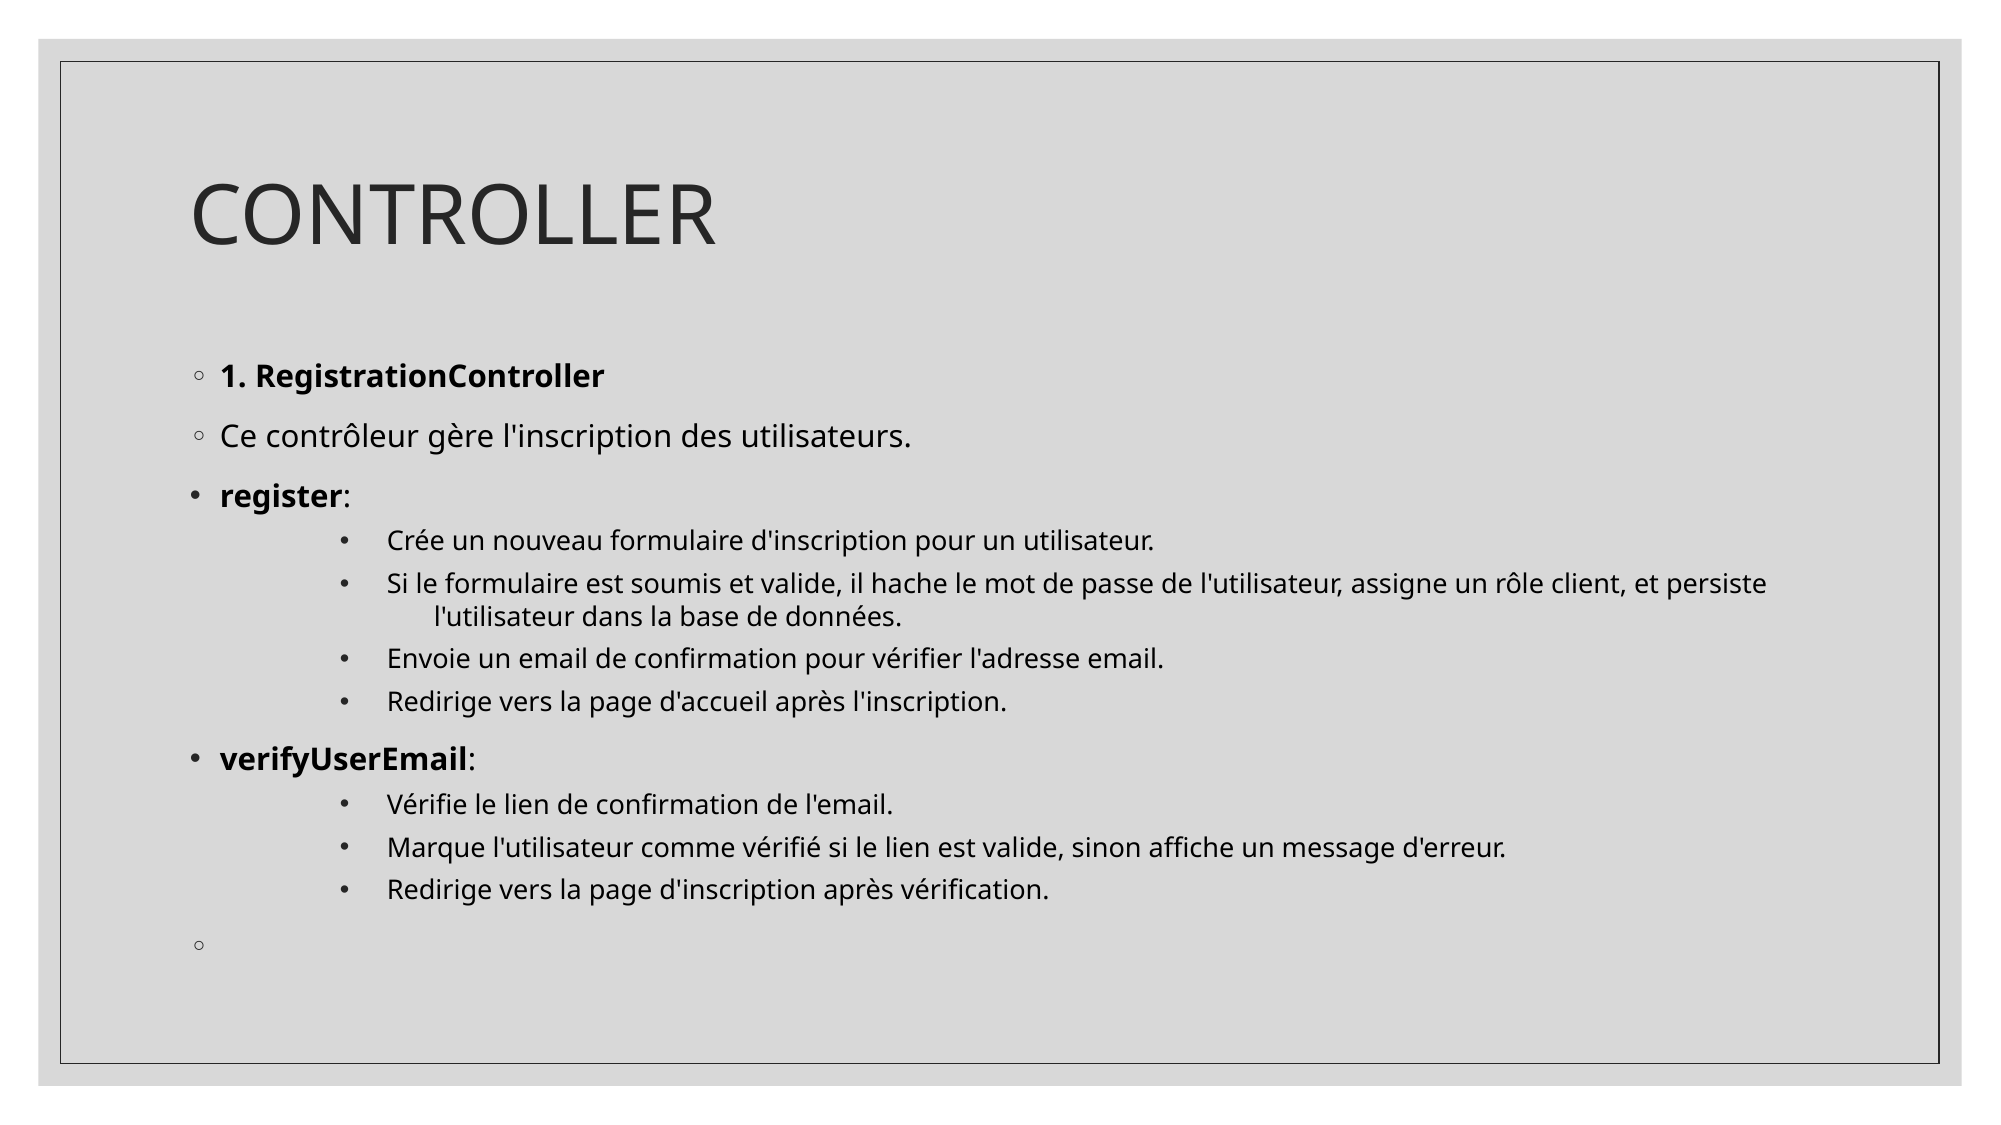

# CONTROLLER
1. RegistrationController
Ce contrôleur gère l'inscription des utilisateurs.
register:
Crée un nouveau formulaire d'inscription pour un utilisateur.
Si le formulaire est soumis et valide, il hache le mot de passe de l'utilisateur, assigne un rôle client, et persiste l'utilisateur dans la base de données.
Envoie un email de confirmation pour vérifier l'adresse email.
Redirige vers la page d'accueil après l'inscription.
verifyUserEmail:
Vérifie le lien de confirmation de l'email.
Marque l'utilisateur comme vérifié si le lien est valide, sinon affiche un message d'erreur.
Redirige vers la page d'inscription après vérification.